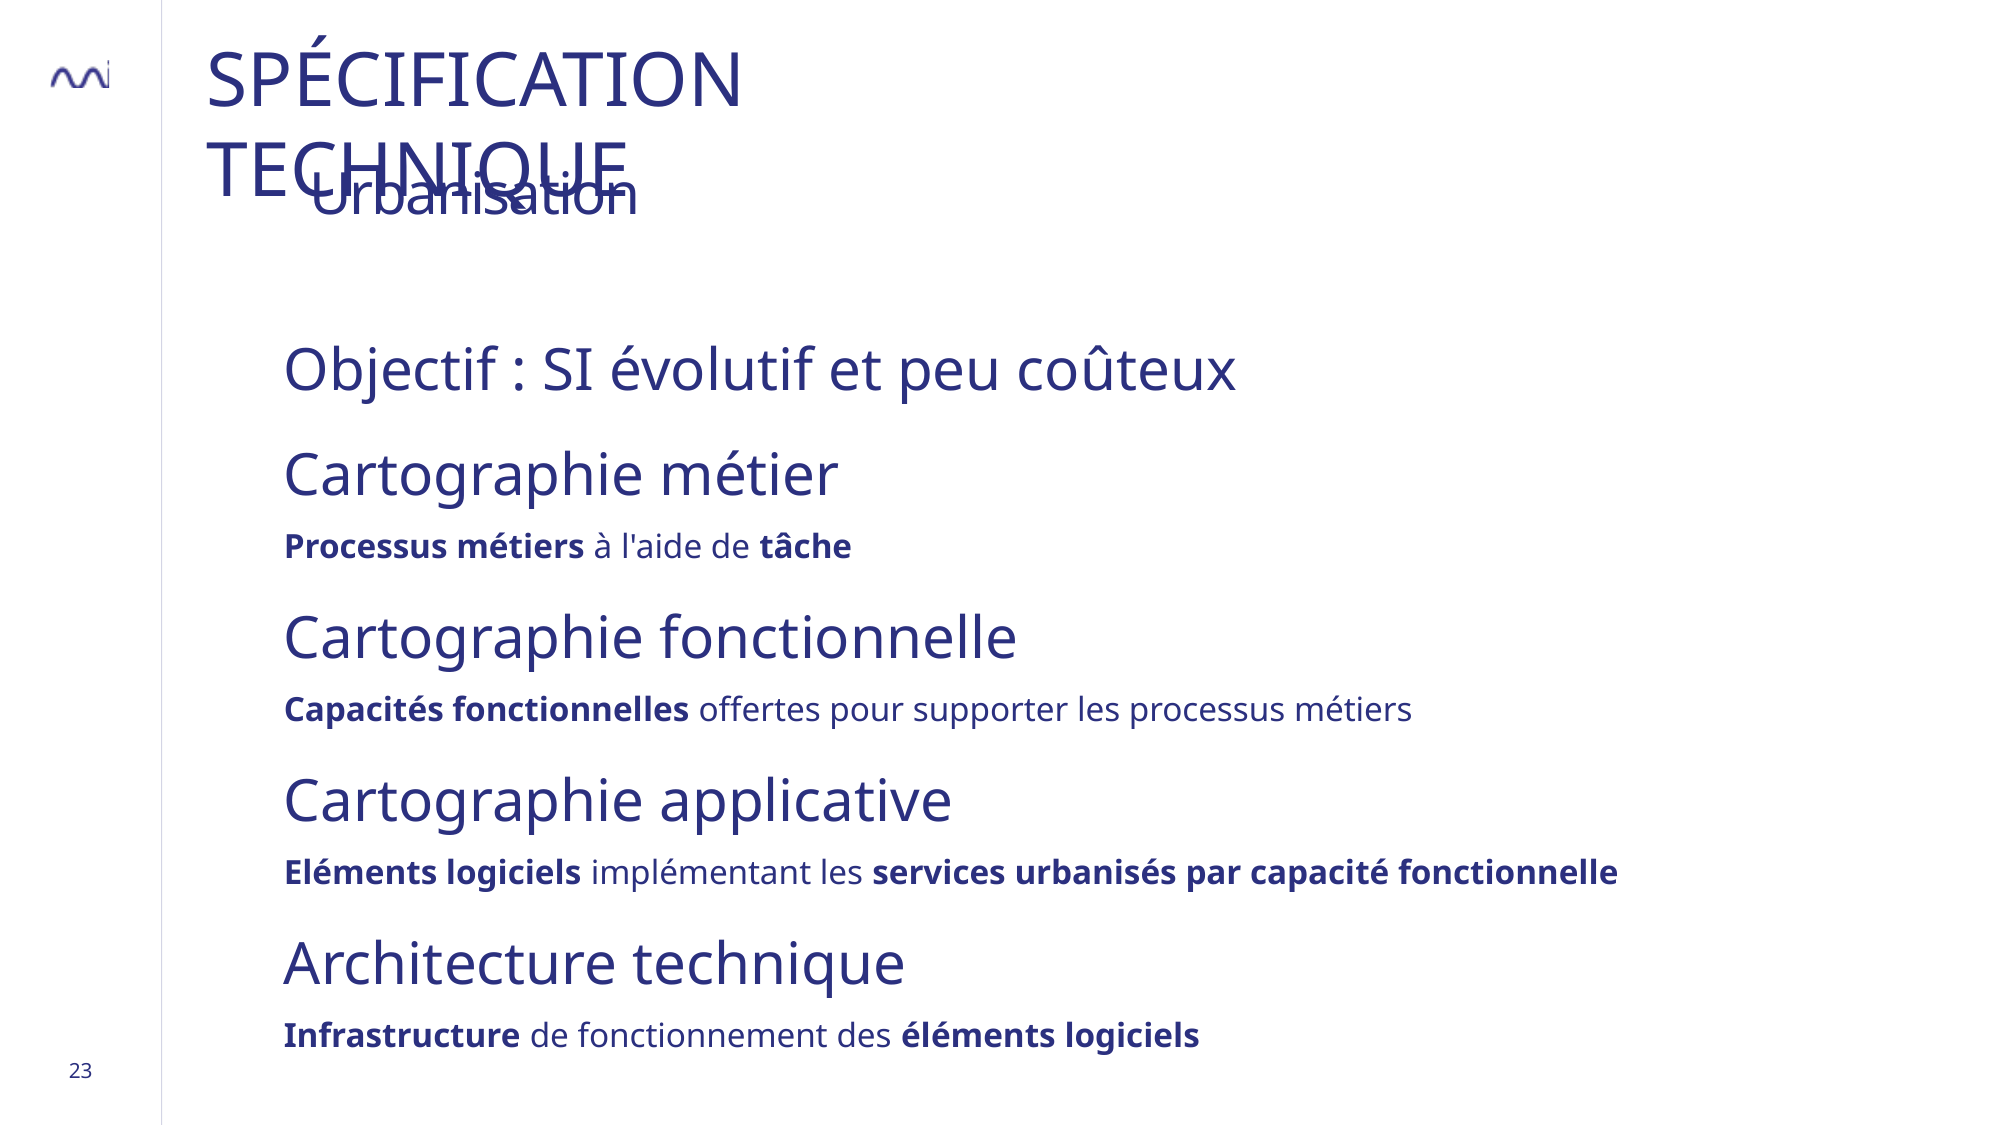

SPÉCIFICATION TECHNIQUE
Urbanisation
Objectif : SI évolutif et peu coûteux
Cartographie métier
Processus métiers à l'aide de tâche
Cartographie fonctionnelle
Capacités fonctionnelles offertes pour supporter les processus métiers
Cartographie applicative
Eléments logiciels implémentant les services urbanisés par capacité fonctionnelle
Architecture technique
Infrastructure de fonctionnement des éléments logiciels
21